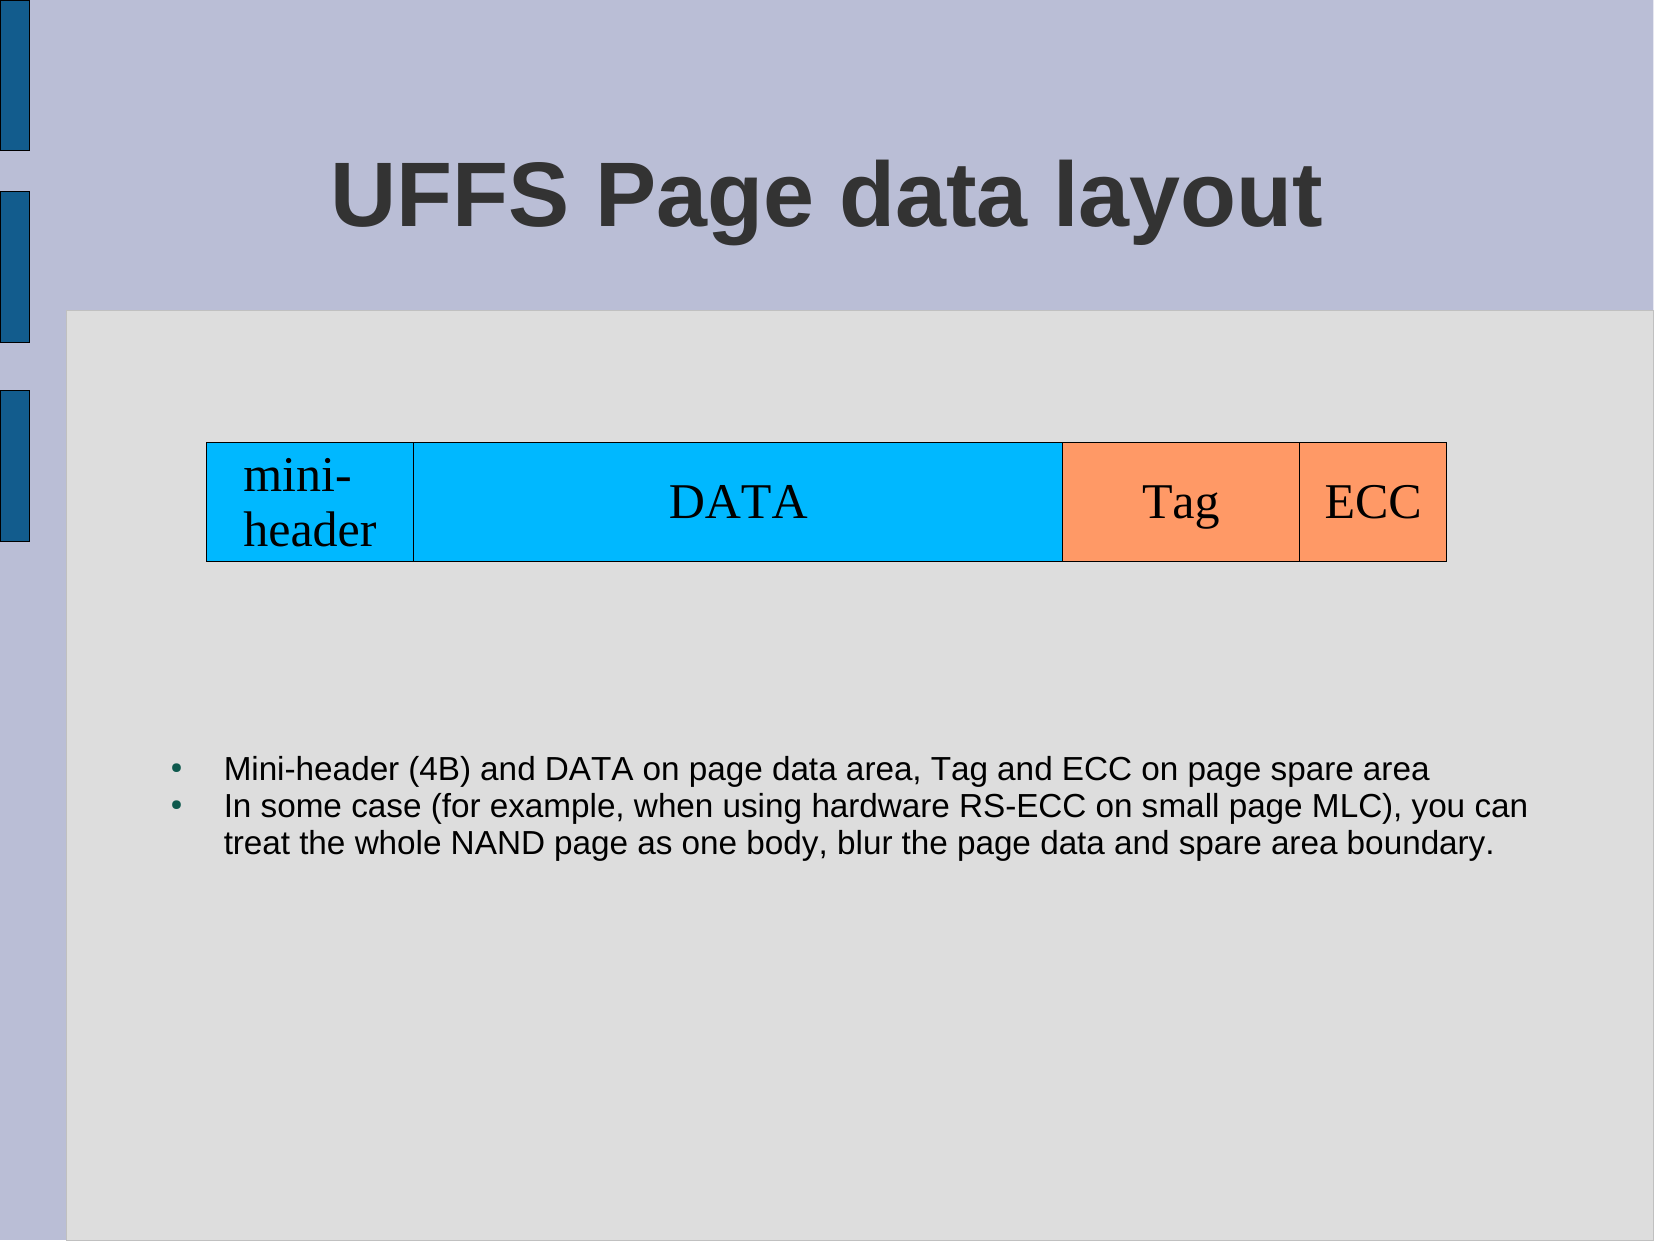

# UFFS Page data layout
mini-
header
DATA
Tag
ECC
Mini-header (4B) and DATA on page data area, Tag and ECC on page spare area
In some case (for example, when using hardware RS-ECC on small page MLC), you can treat the whole NAND page as one body, blur the page data and spare area boundary.